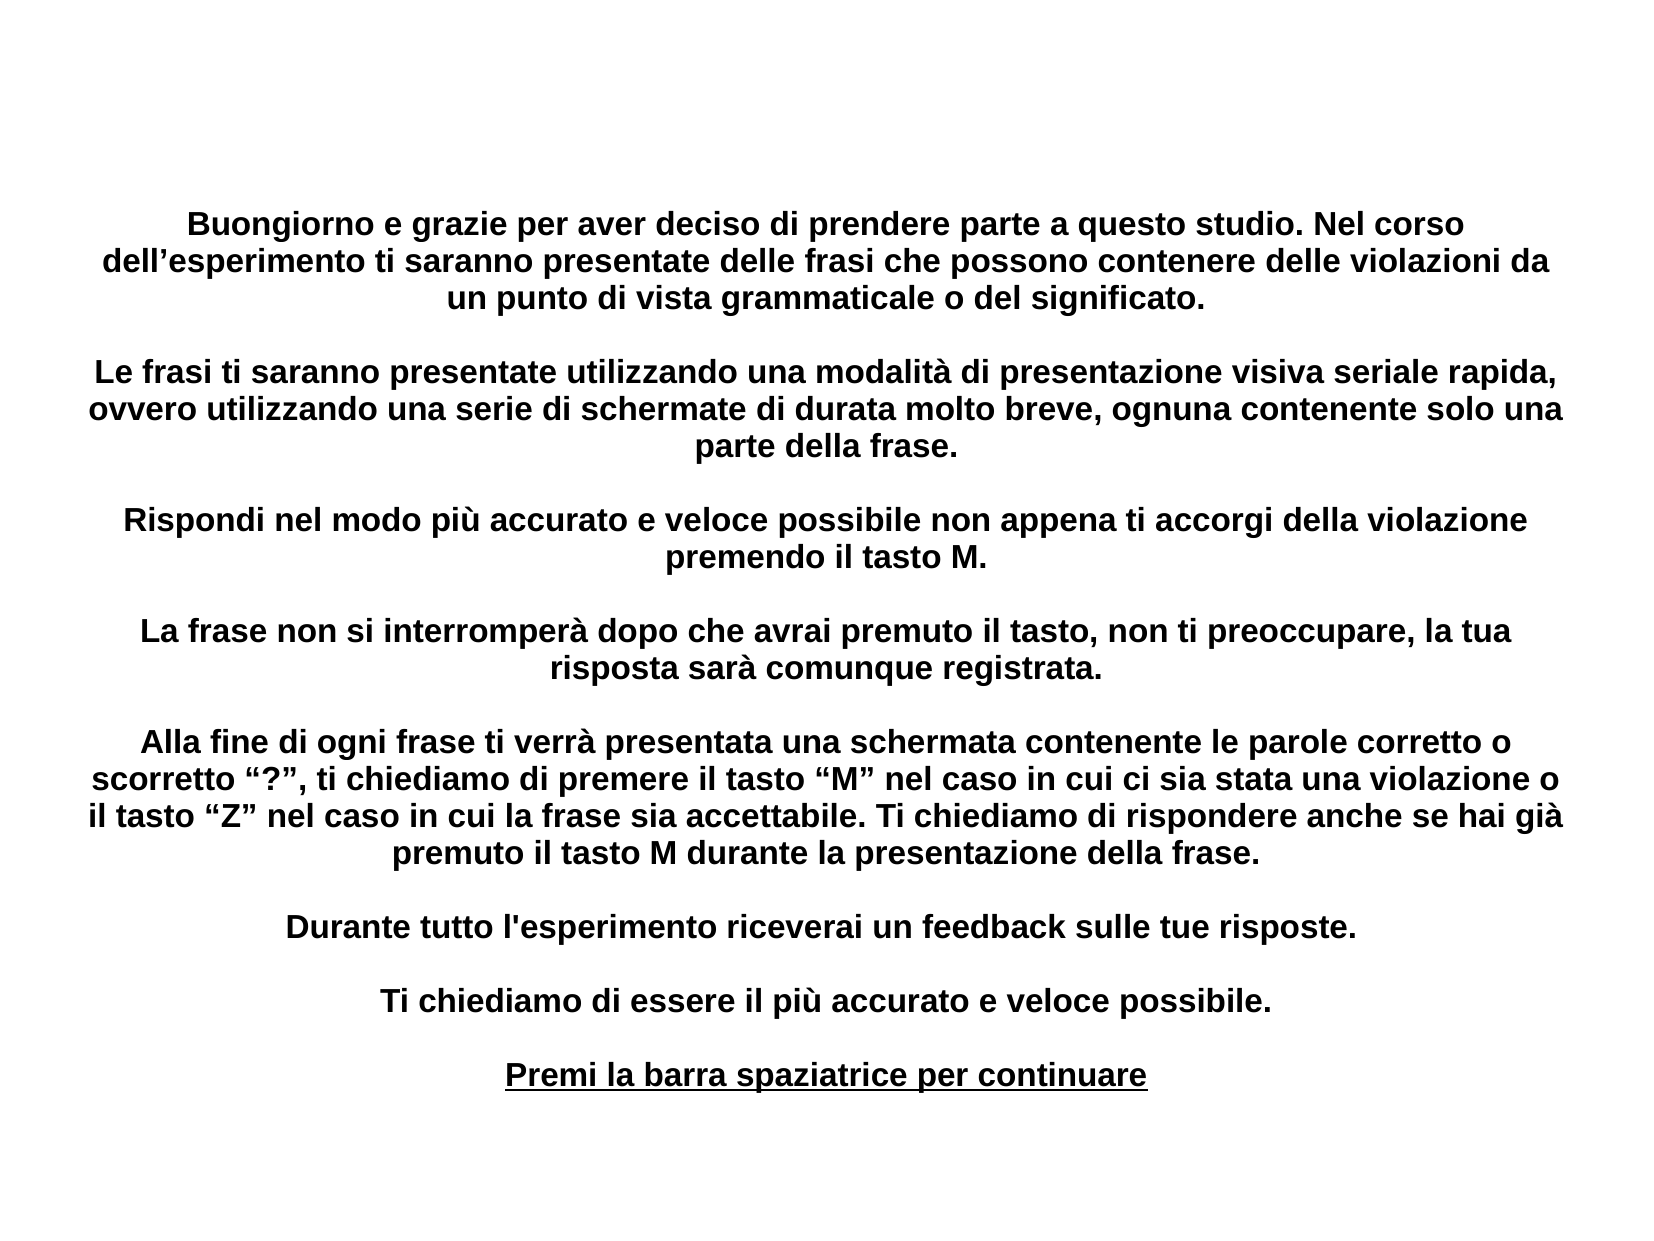

# Buongiorno e grazie per aver deciso di prendere parte a questo studio. Nel corso dell’esperimento ti saranno presentate delle frasi che possono contenere delle violazioni da un punto di vista grammaticale o del significato.
Le frasi ti saranno presentate utilizzando una modalità di presentazione visiva seriale rapida, ovvero utilizzando una serie di schermate di durata molto breve, ognuna contenente solo una parte della frase.
Rispondi nel modo più accurato e veloce possibile non appena ti accorgi della violazione premendo il tasto M.
La frase non si interromperà dopo che avrai premuto il tasto, non ti preoccupare, la tua risposta sarà comunque registrata.
Alla fine di ogni frase ti verrà presentata una schermata contenente le parole corretto o scorretto “?”, ti chiediamo di premere il tasto “M” nel caso in cui ci sia stata una violazione o il tasto “Z” nel caso in cui la frase sia accettabile. Ti chiediamo di rispondere anche se hai già premuto il tasto M durante la presentazione della frase.
Durante tutto l'esperimento riceverai un feedback sulle tue risposte.
Ti chiediamo di essere il più accurato e veloce possibile.
Premi la barra spaziatrice per continuare